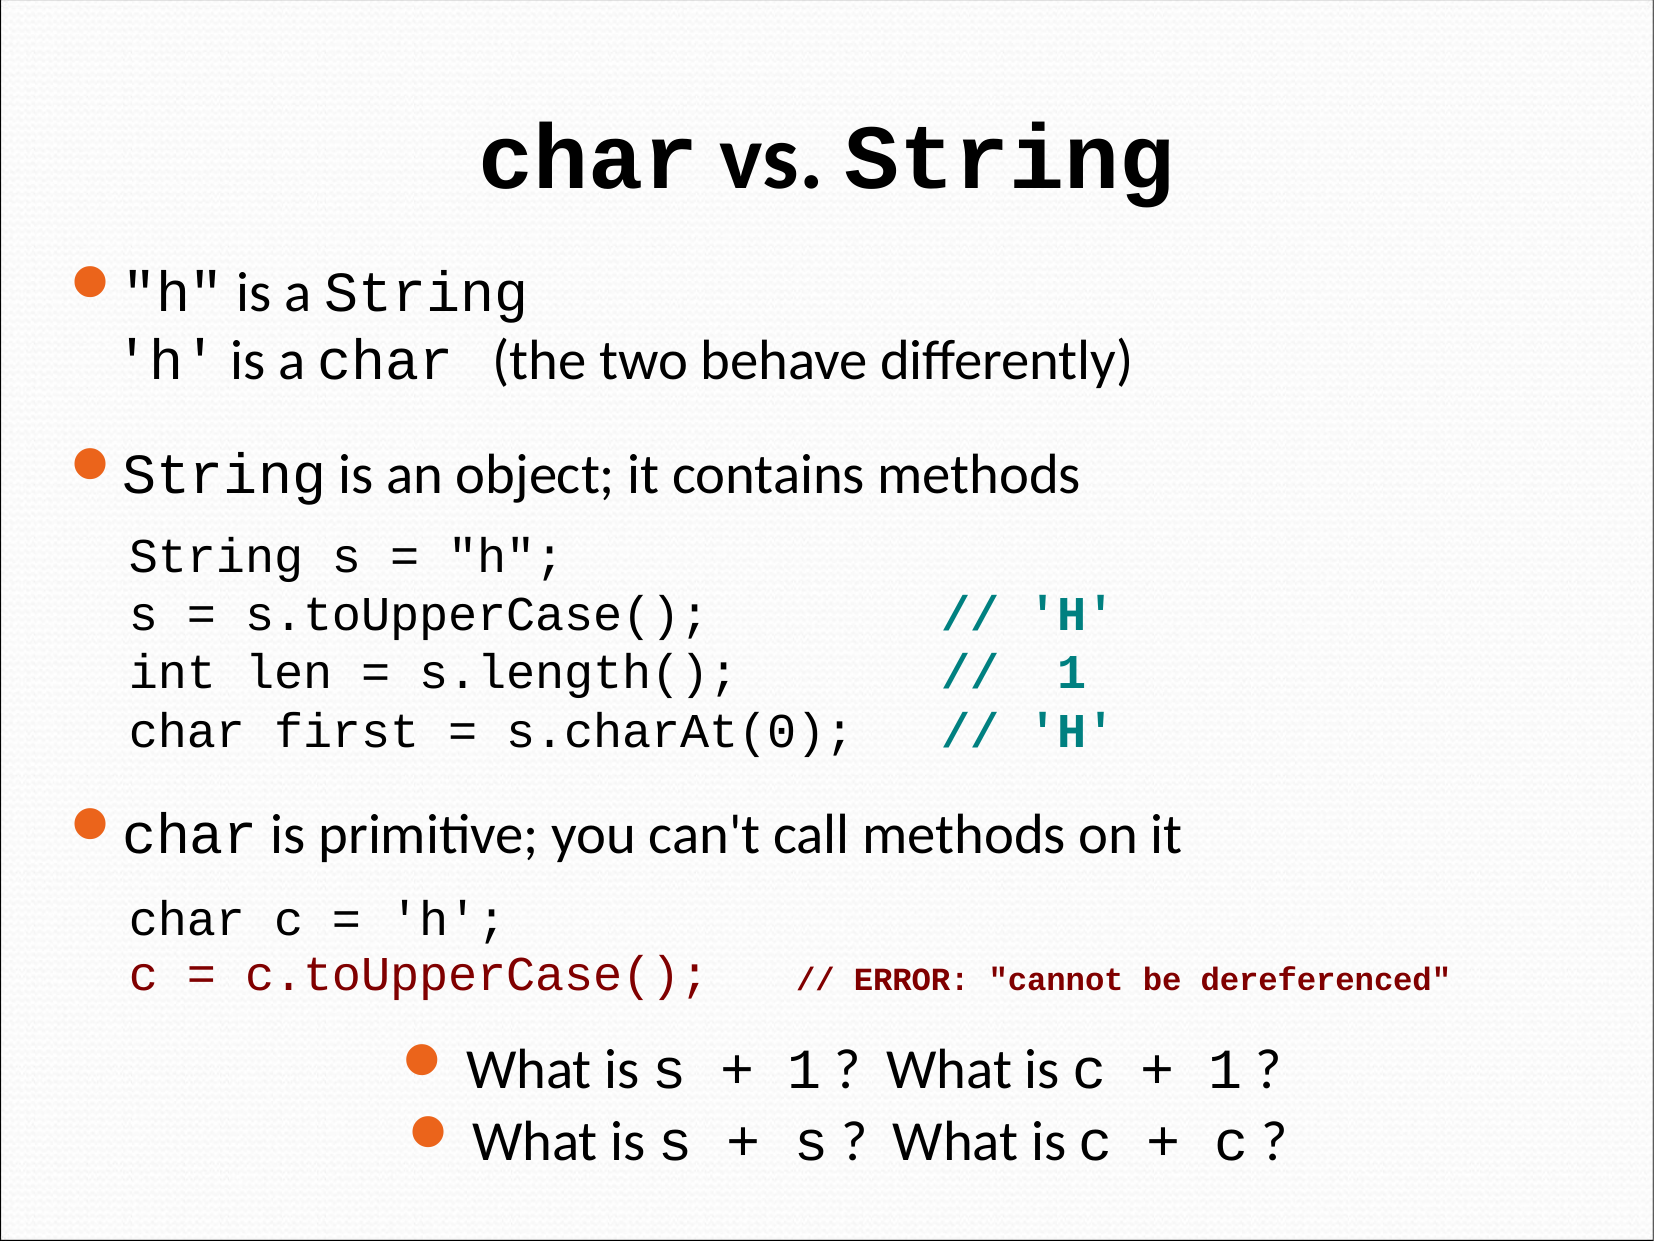

# char vs. String
"h" is a String
'h' is a char	(the two behave differently)
String is an object; it contains methods
String s = "h";
s = s.toUpperCase(); // 'H'
int len = s.length(); // 1
char first = s.charAt(0); // 'H'
char is primitive; you can't call methods on it
char c = 'h';
c = c.toUpperCase(); // ERROR: "cannot be dereferenced"
What is s + 1 ? What is c + 1 ?
What is s + s ? What is c + c ?